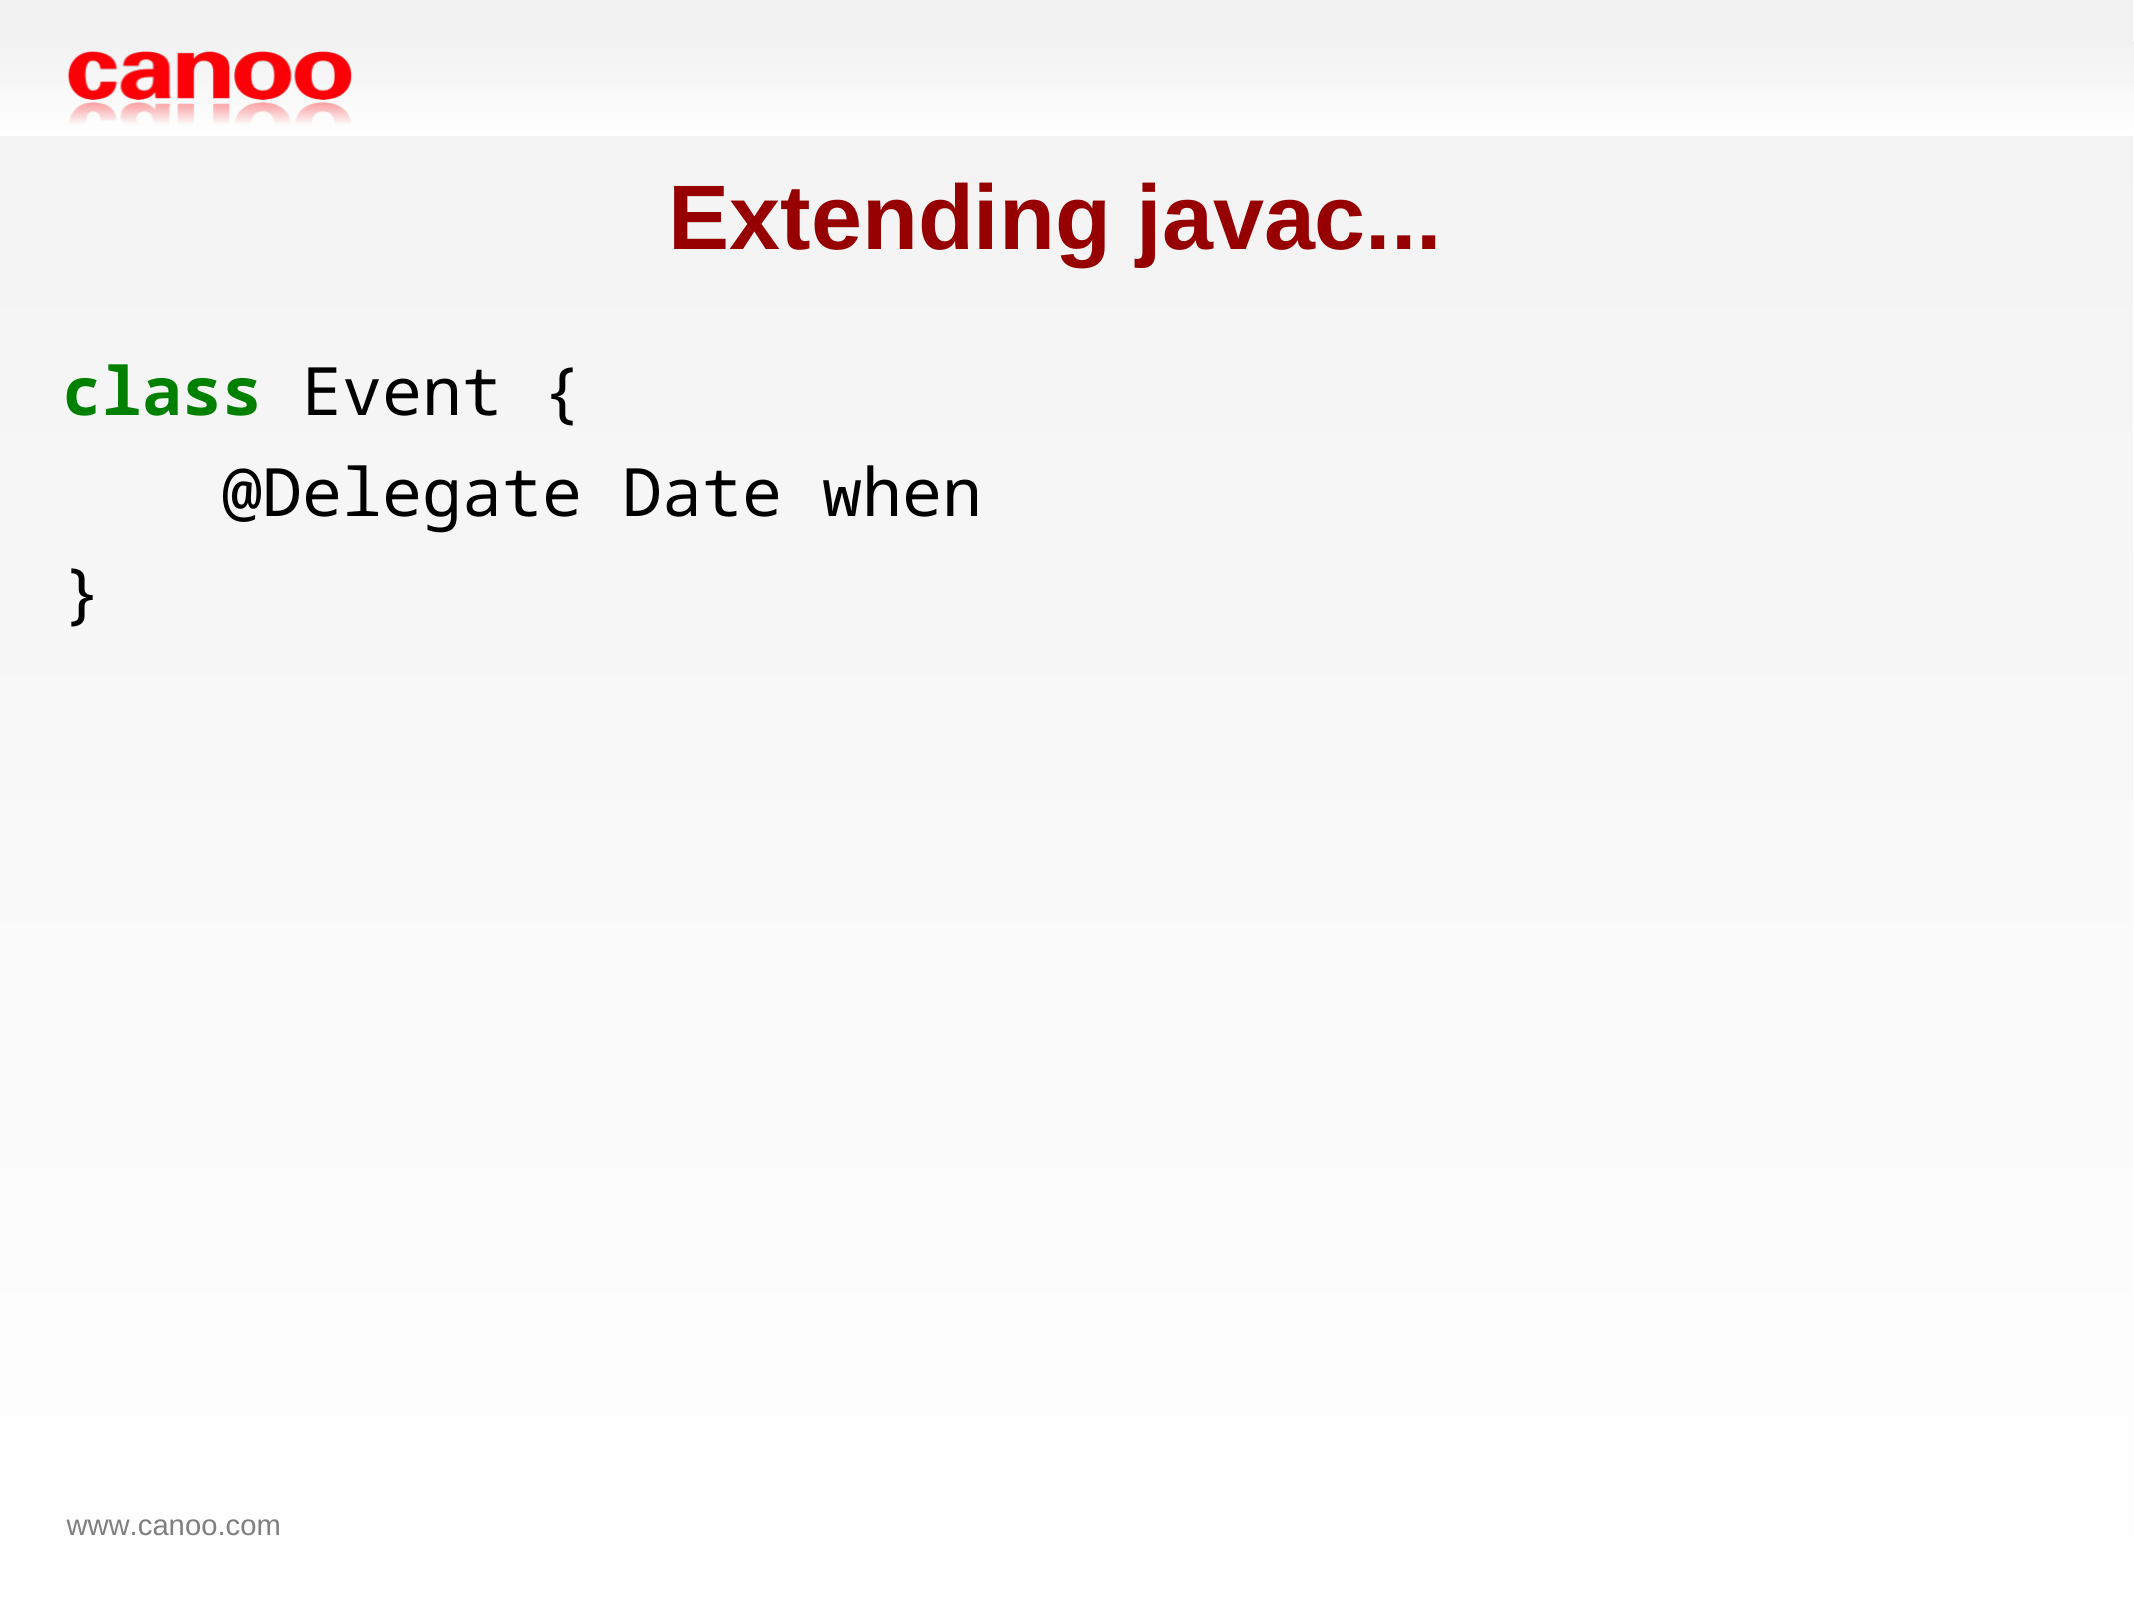

# Extending javac...
class Event {
 @Delegate Date when
}